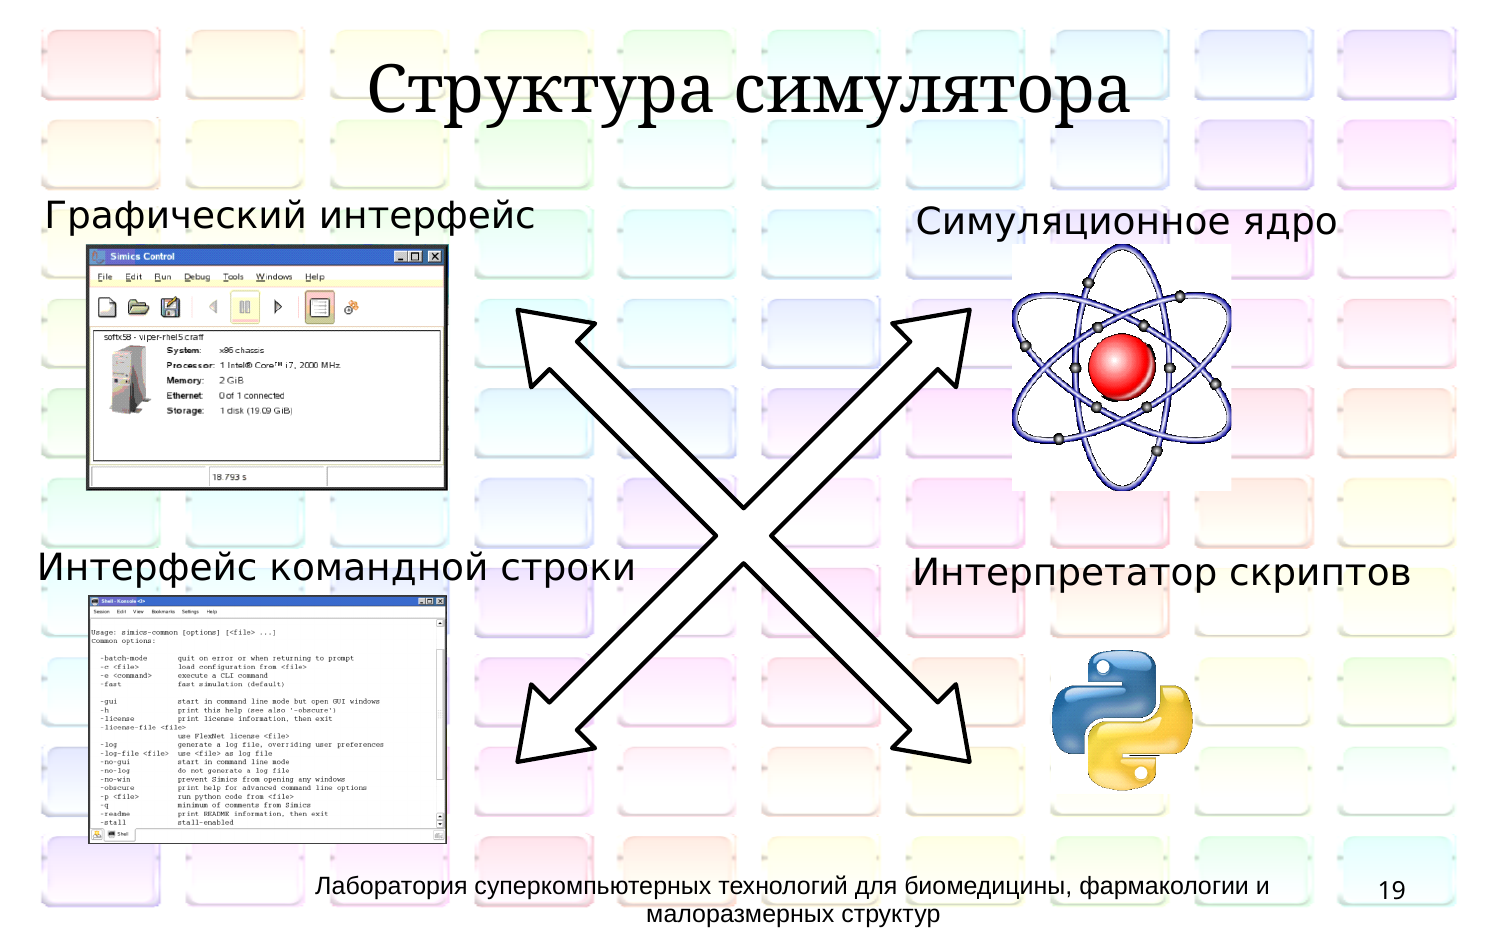

# Структура симулятора
Графический интерфейс
Симуляционное ядро
Интерфейс командной строки
Интерпретатор скриптов
Лаборатория суперкомпьютерных технологий для биомедицины, фармакологии и малоразмерных структур